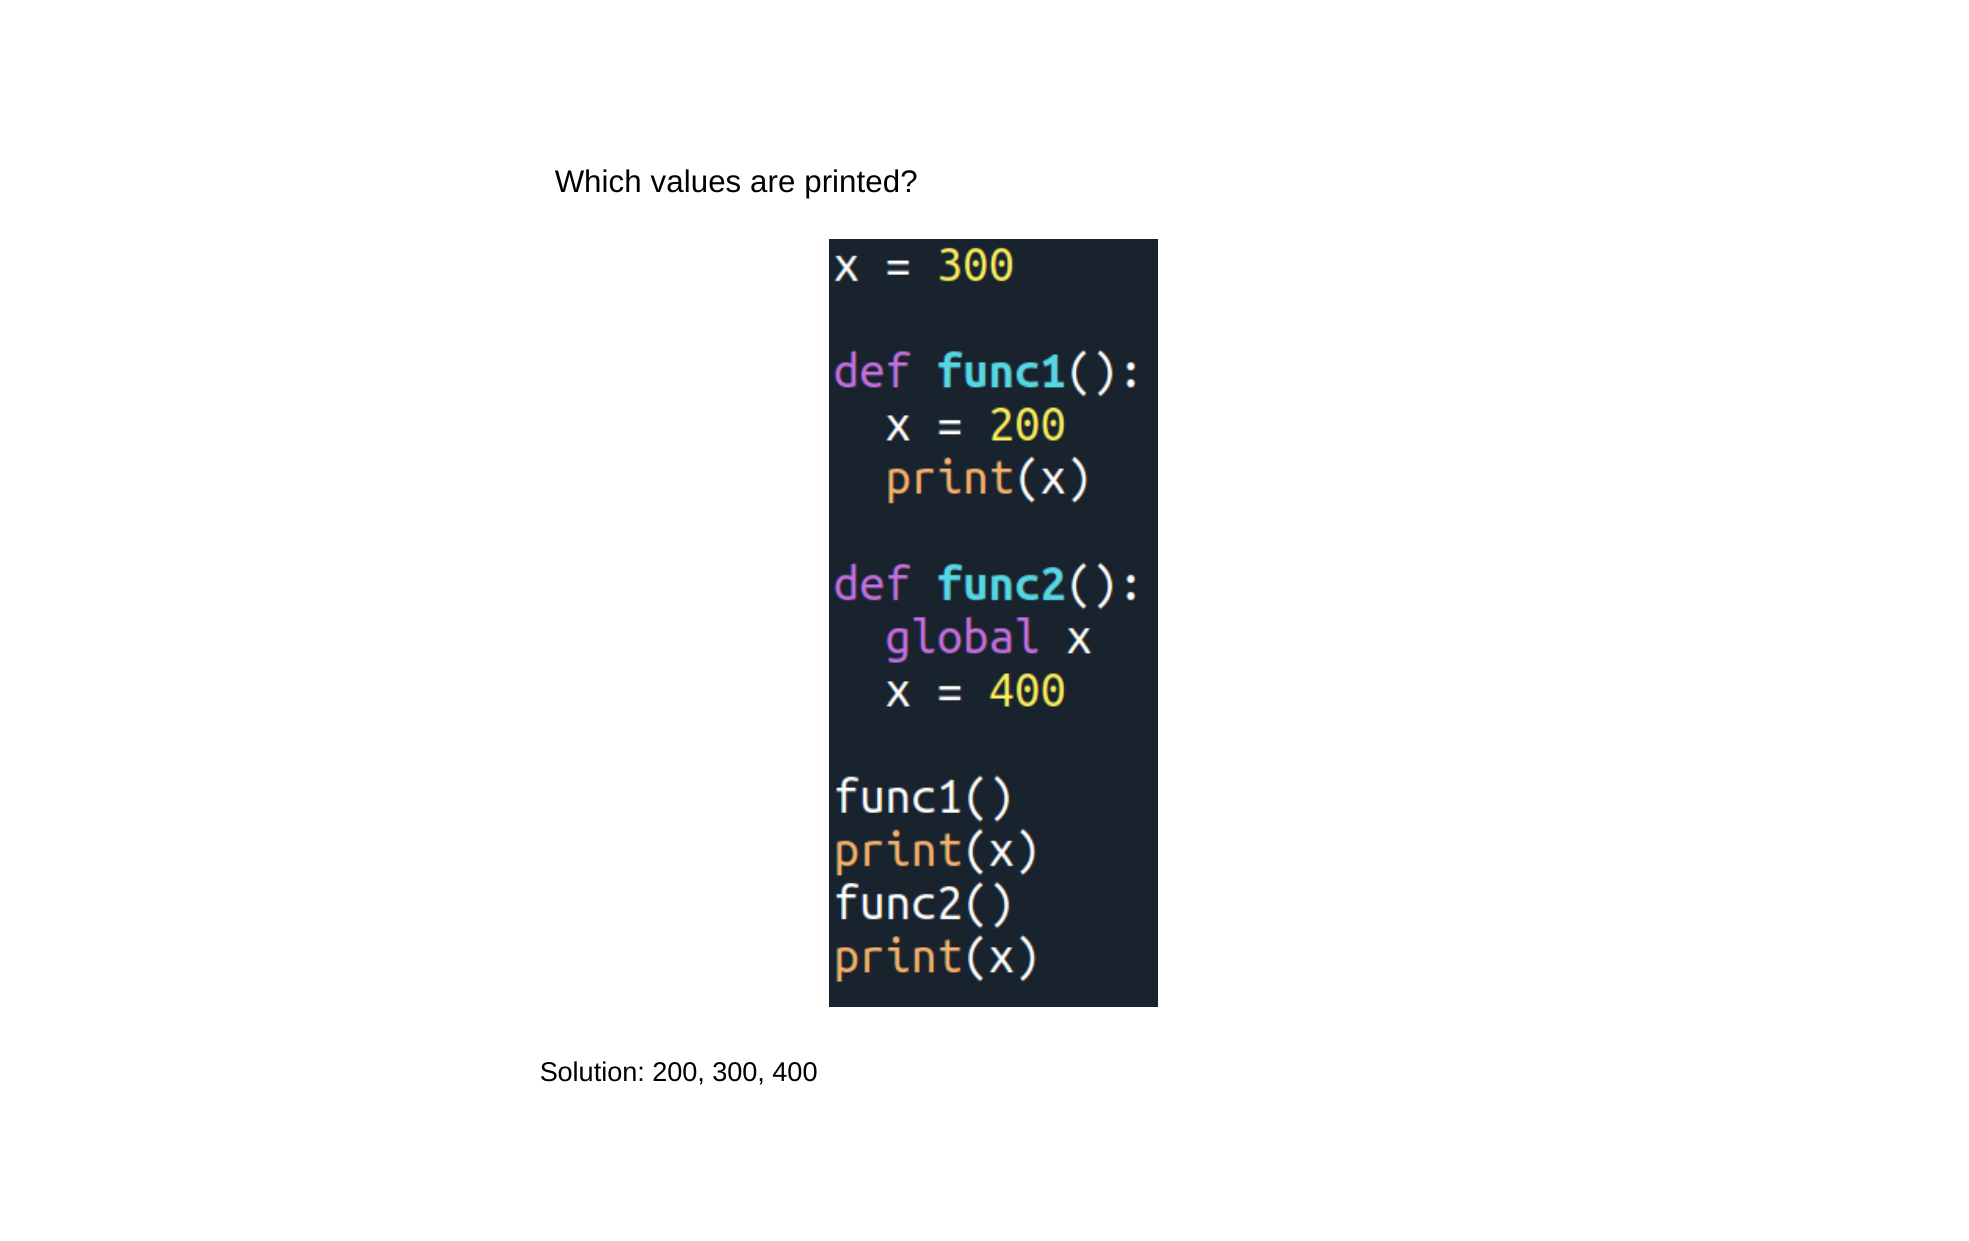

Which values are printed?
Solution: 200, 300, 400